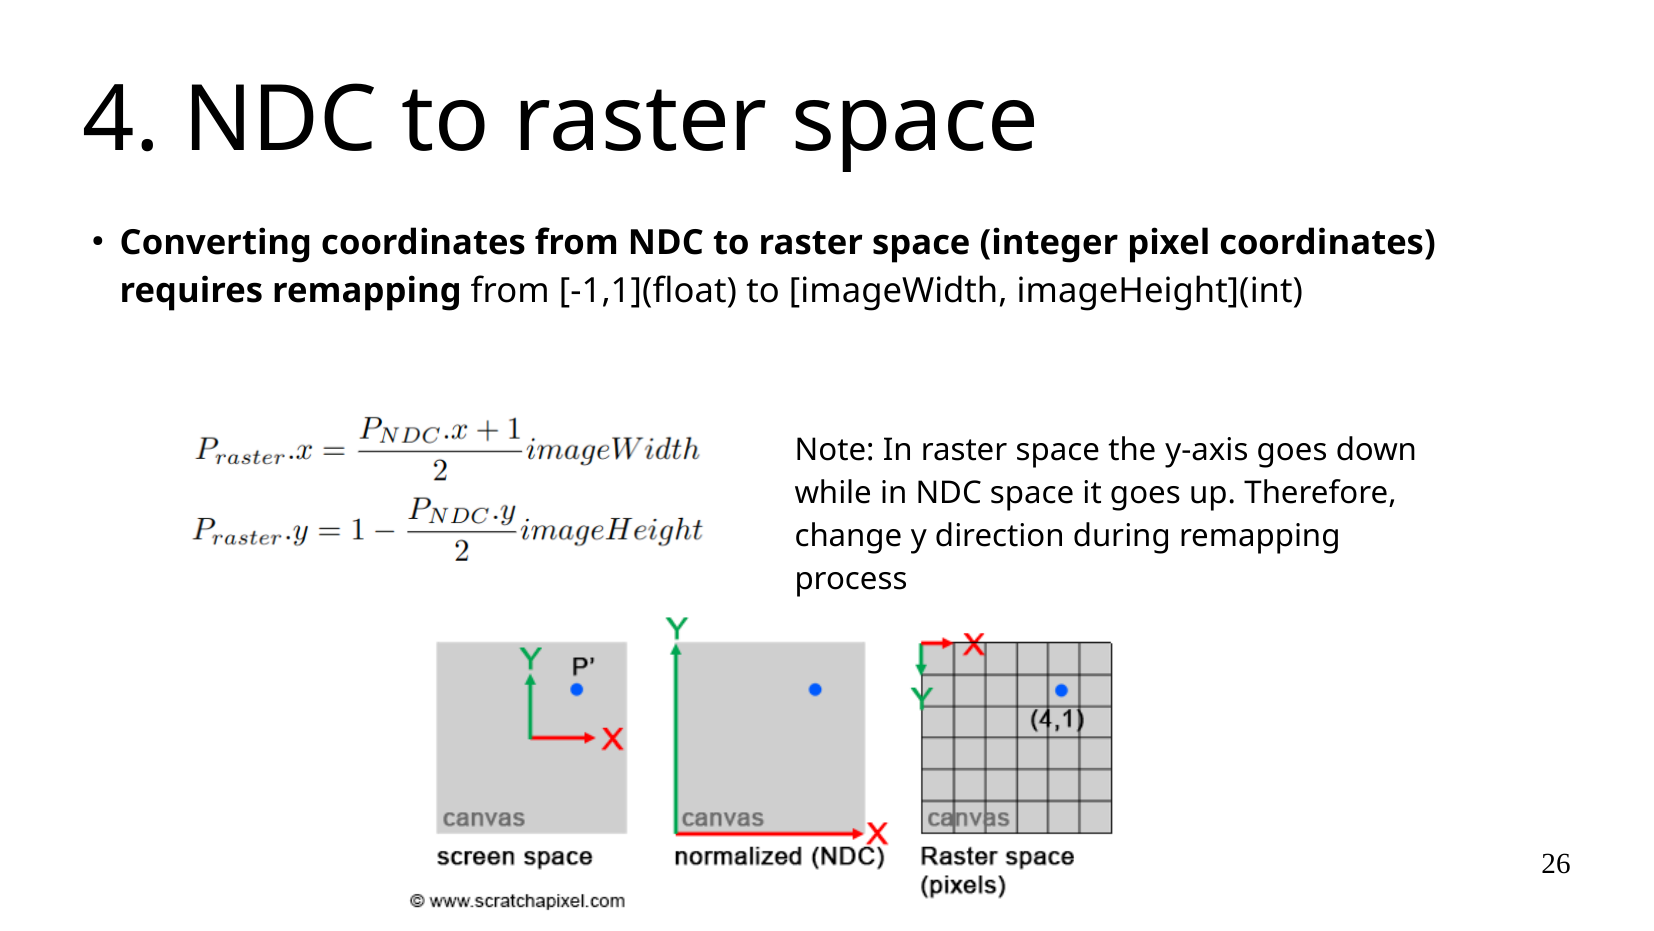

# 4. NDC to raster space
Converting coordinates from NDC to raster space (integer pixel coordinates) requires remapping from [-1,1](float) to [imageWidth, imageHeight](int)
Note: In raster space the y-axis goes down while in NDC space it goes up. Therefore, change y direction during remapping process
26